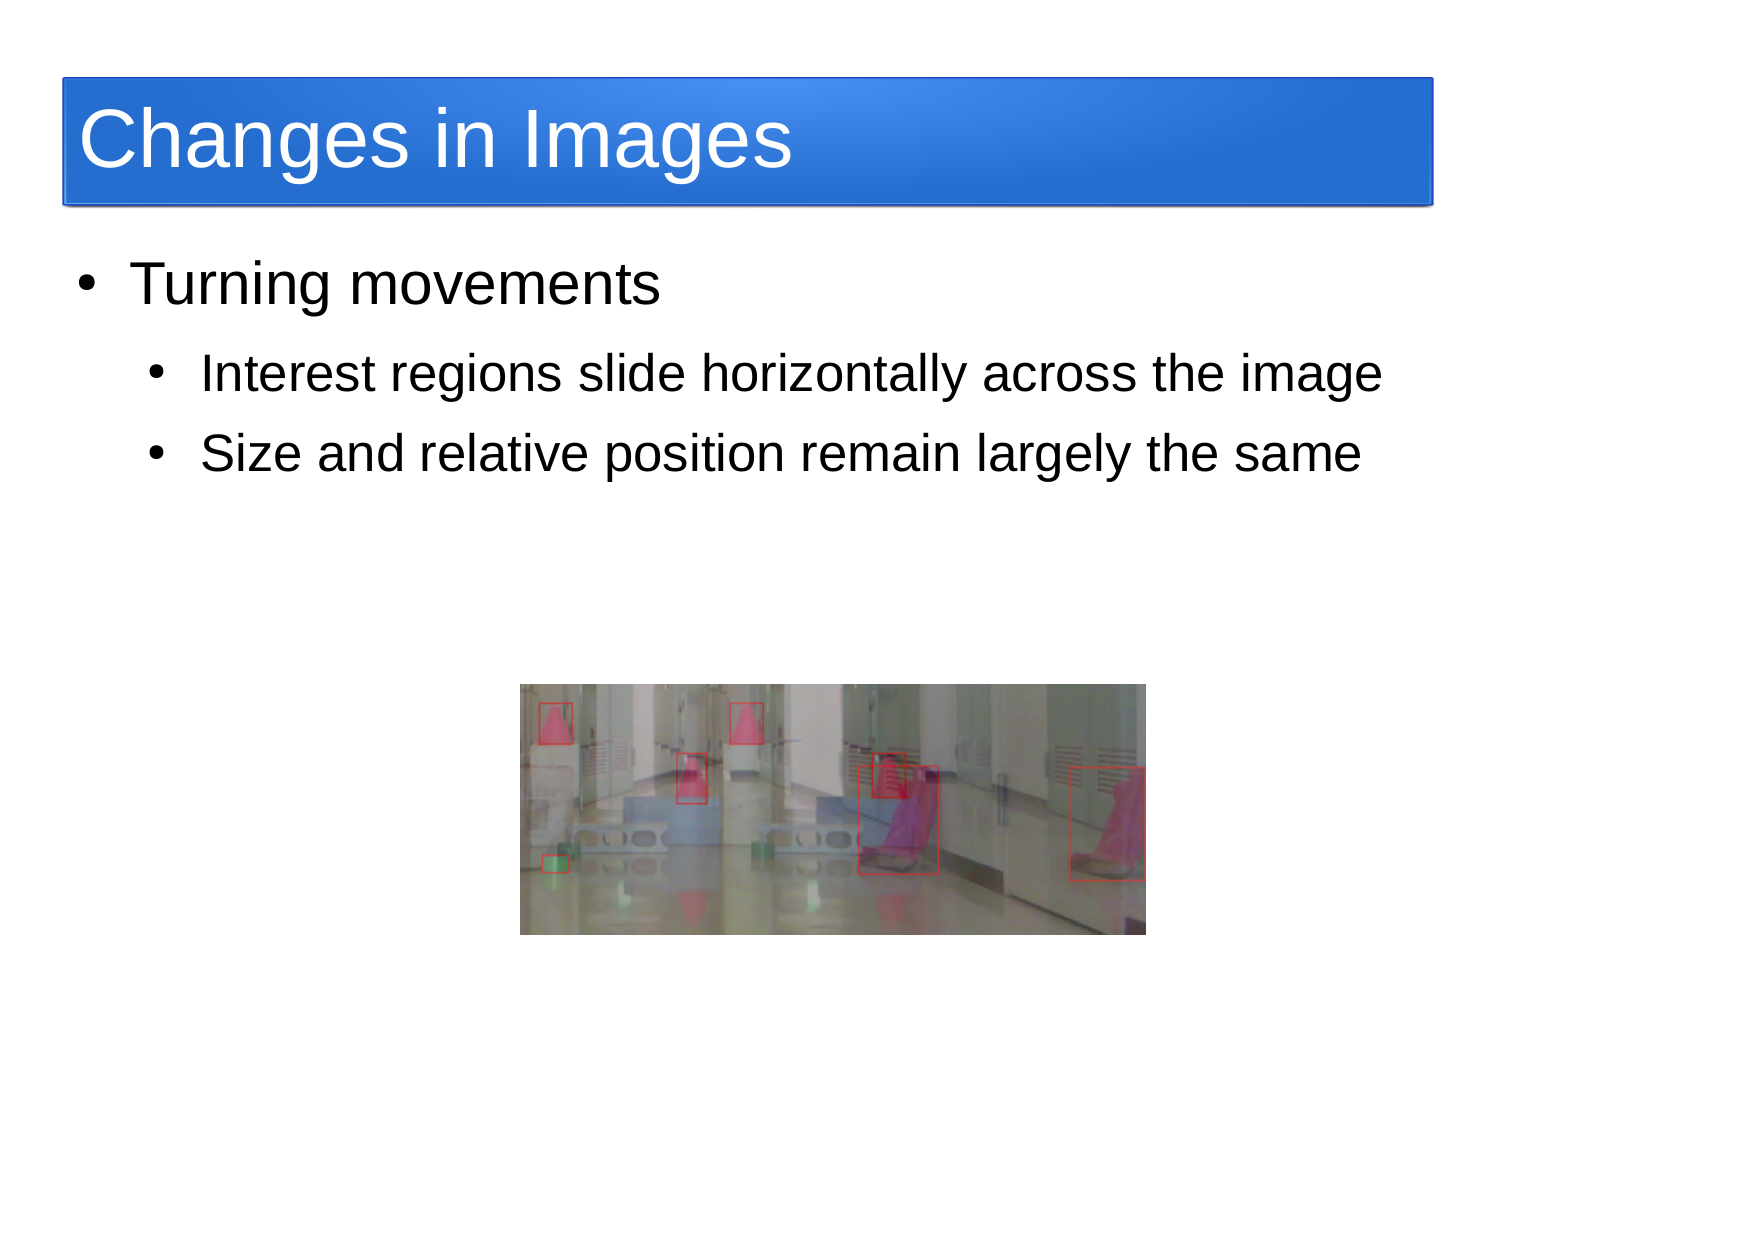

# Changes in Images
Turning movements
Interest regions slide horizontally across the image
Size and relative position remain largely the same